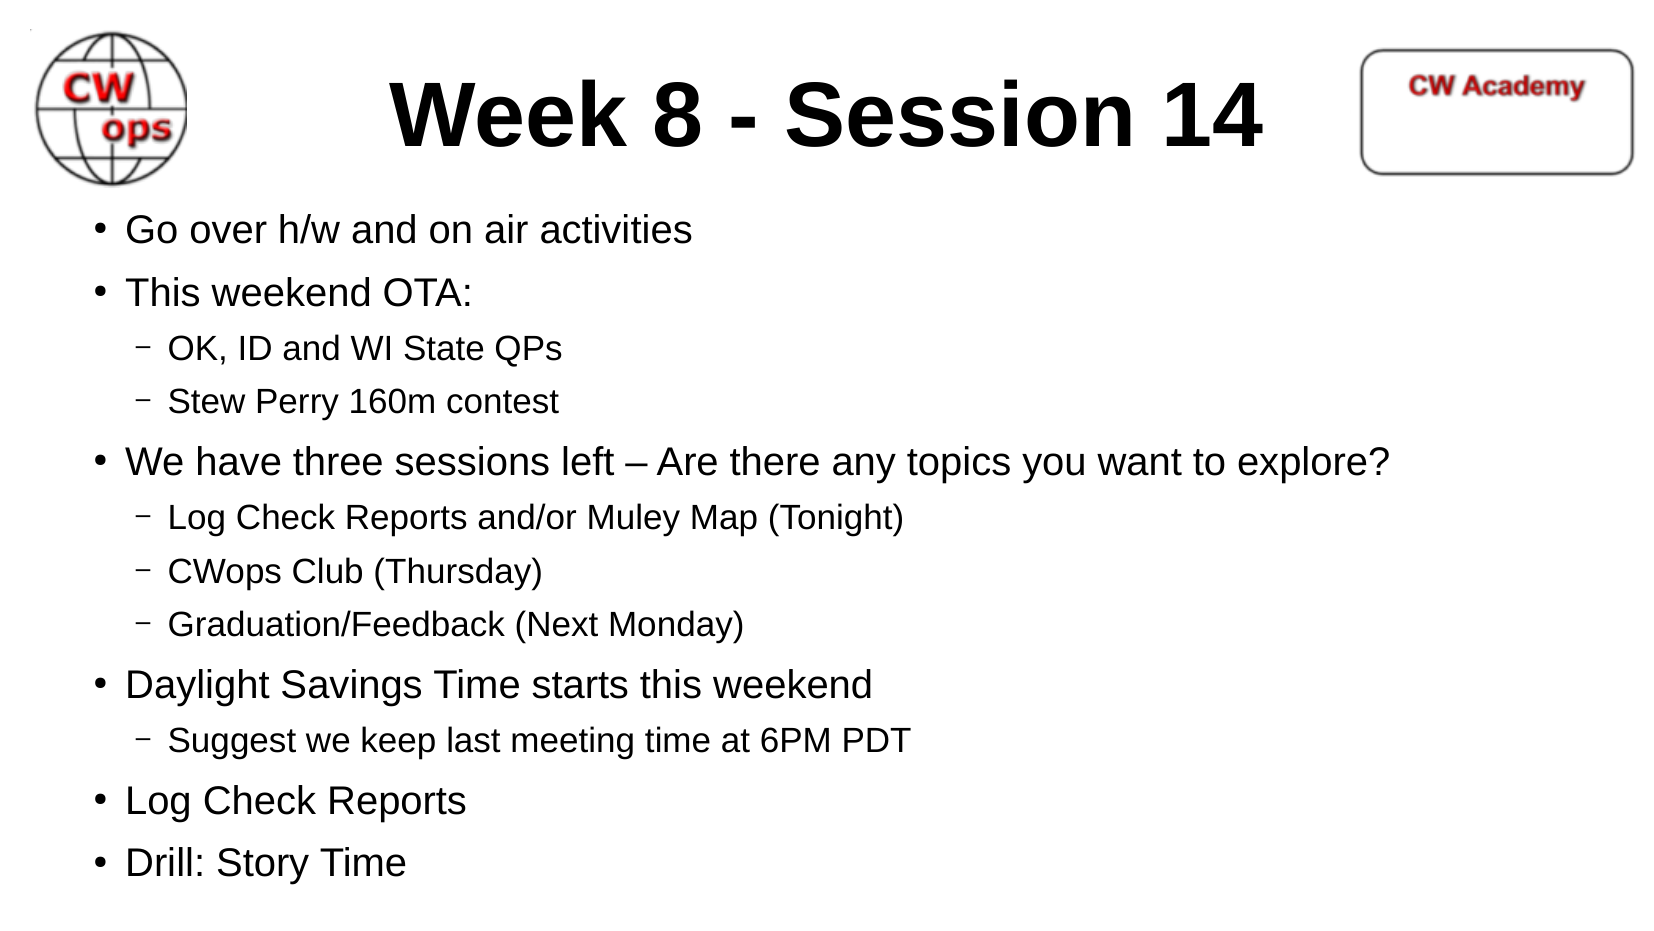

Week 8 - Session 14
# Go over h/w and on air activities
This weekend OTA:
OK, ID and WI State QPs
Stew Perry 160m contest
We have three sessions left – Are there any topics you want to explore?
Log Check Reports and/or Muley Map (Tonight)
CWops Club (Thursday)
Graduation/Feedback (Next Monday)
Daylight Savings Time starts this weekend
Suggest we keep last meeting time at 6PM PDT
Log Check Reports
Drill: Story Time